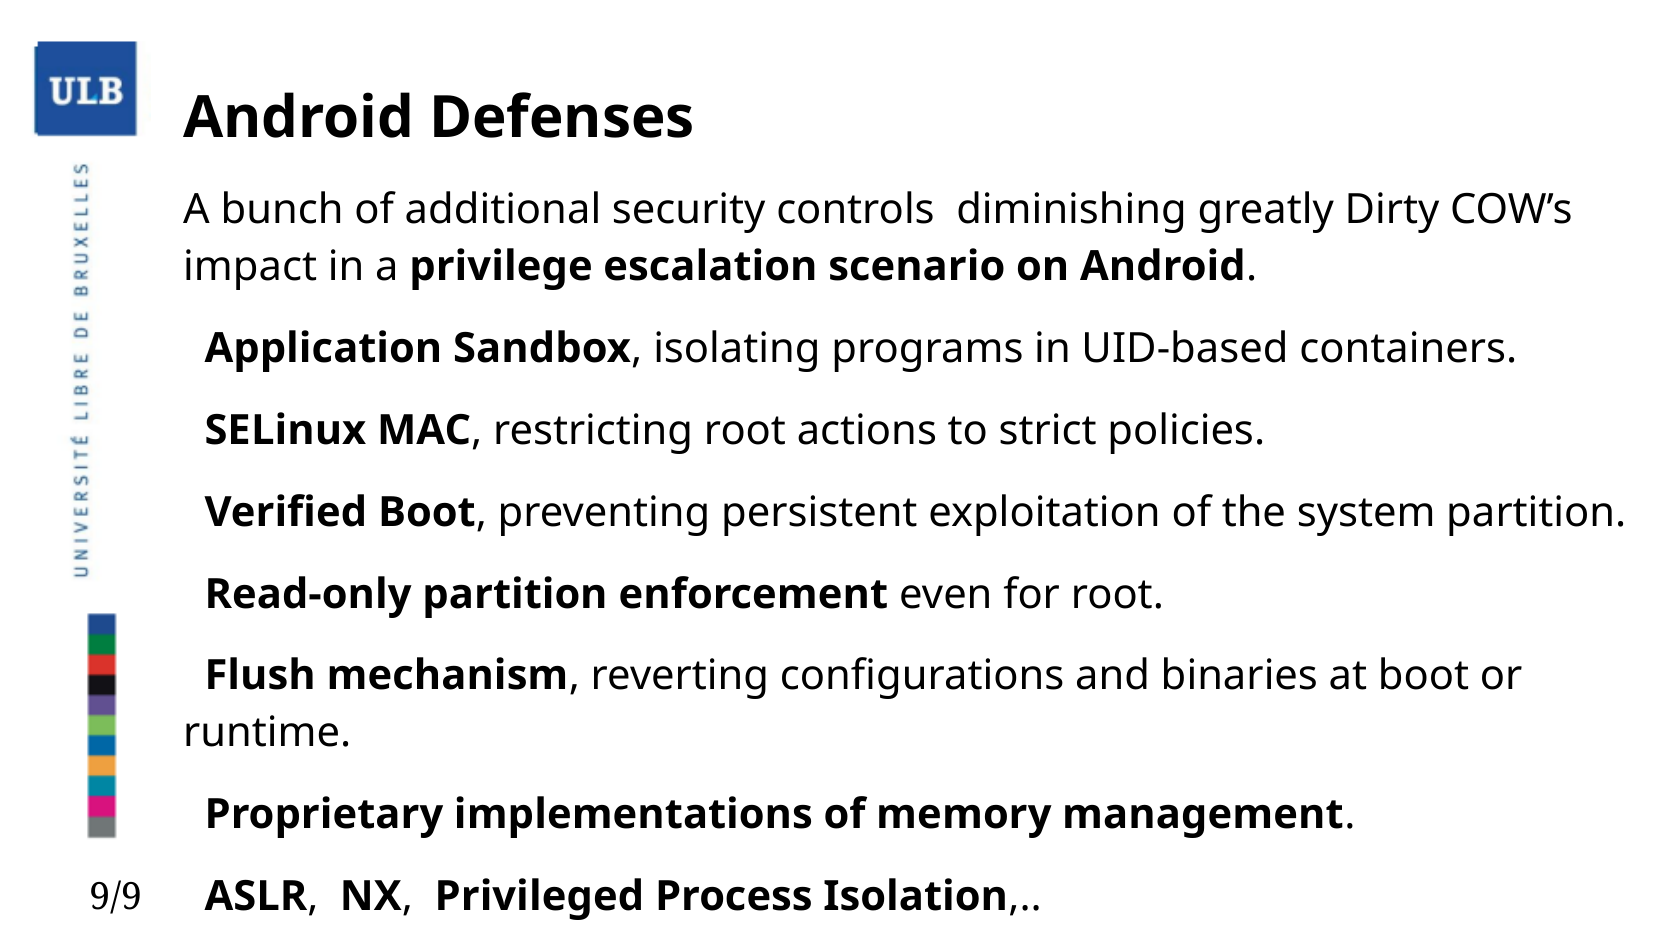

Android Defenses
A bunch of additional security controls diminishing greatly Dirty COW’s impact in a privilege escalation scenario on Android.
 Application Sandbox, isolating programs in UID-based containers.
 SELinux MAC, restricting root actions to strict policies.
 Verified Boot, preventing persistent exploitation of the system partition.
 Read-only partition enforcement even for root.
 Flush mechanism, reverting configurations and binaries at boot or runtime.
 Proprietary implementations of memory management.
 ASLR, NX, Privileged Process Isolation,..
A root shell on Android does not grant full control over the system like on a plain Linux install...